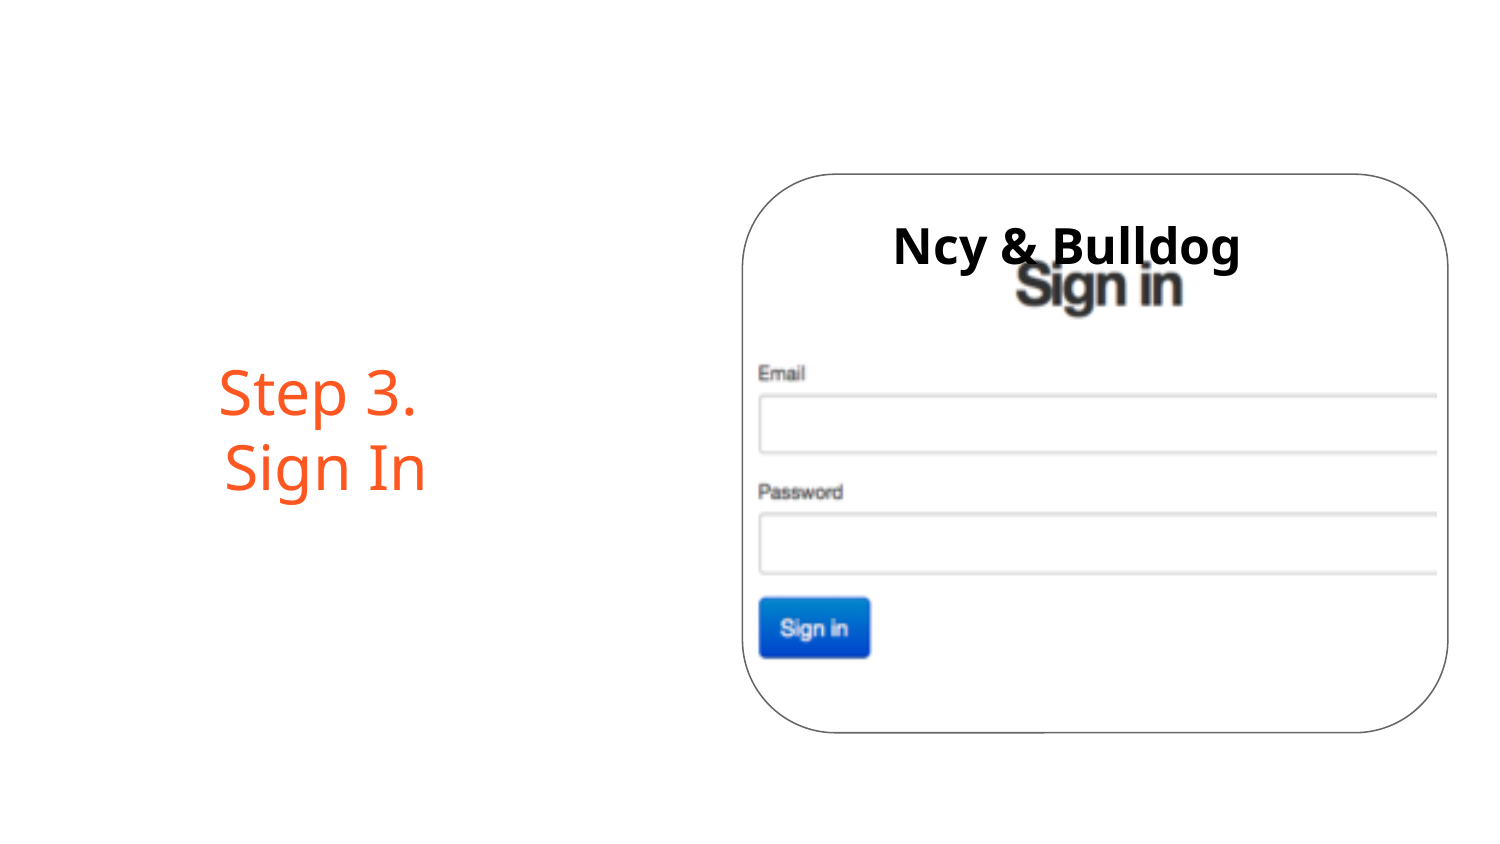

Ncy & Bulldog
# Step 3. Sign In